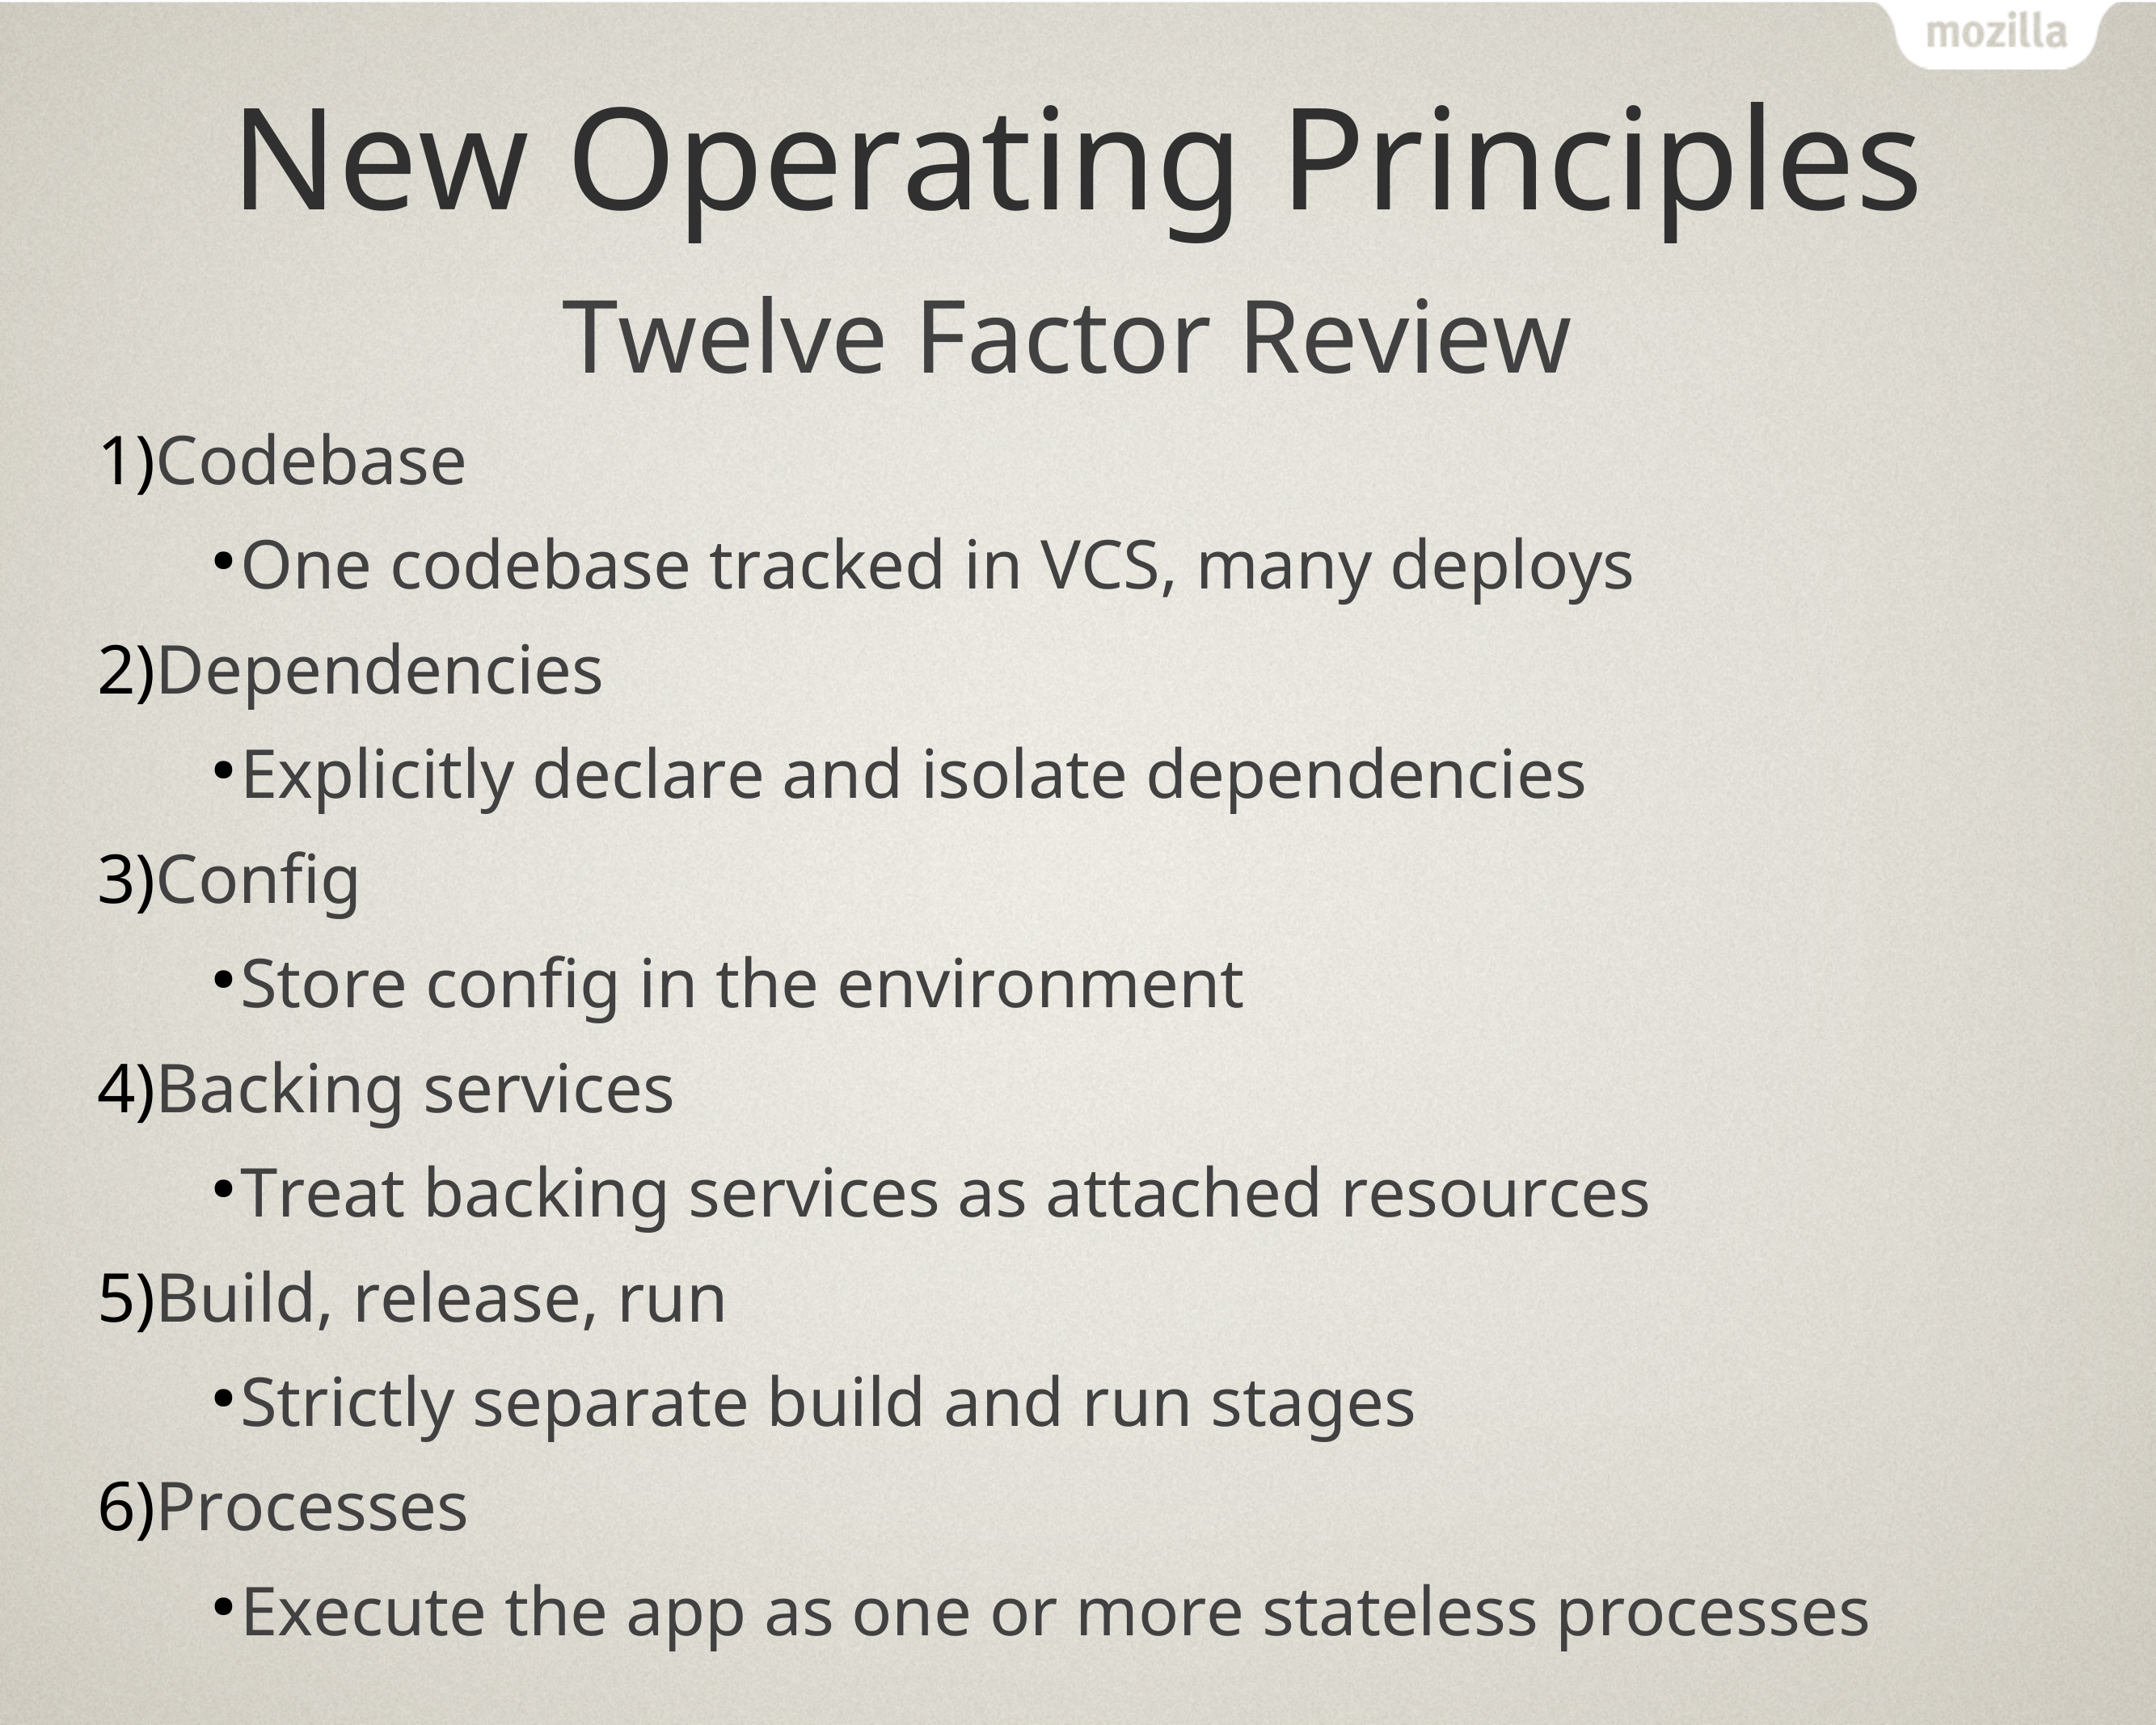

# New Operating Principles
Twelve Factor Review
Codebase
One codebase tracked in VCS, many deploys
Dependencies
Explicitly declare and isolate dependencies
Config
Store config in the environment
Backing services
Treat backing services as attached resources
Build, release, run
Strictly separate build and run stages
Processes
Execute the app as one or more stateless processes